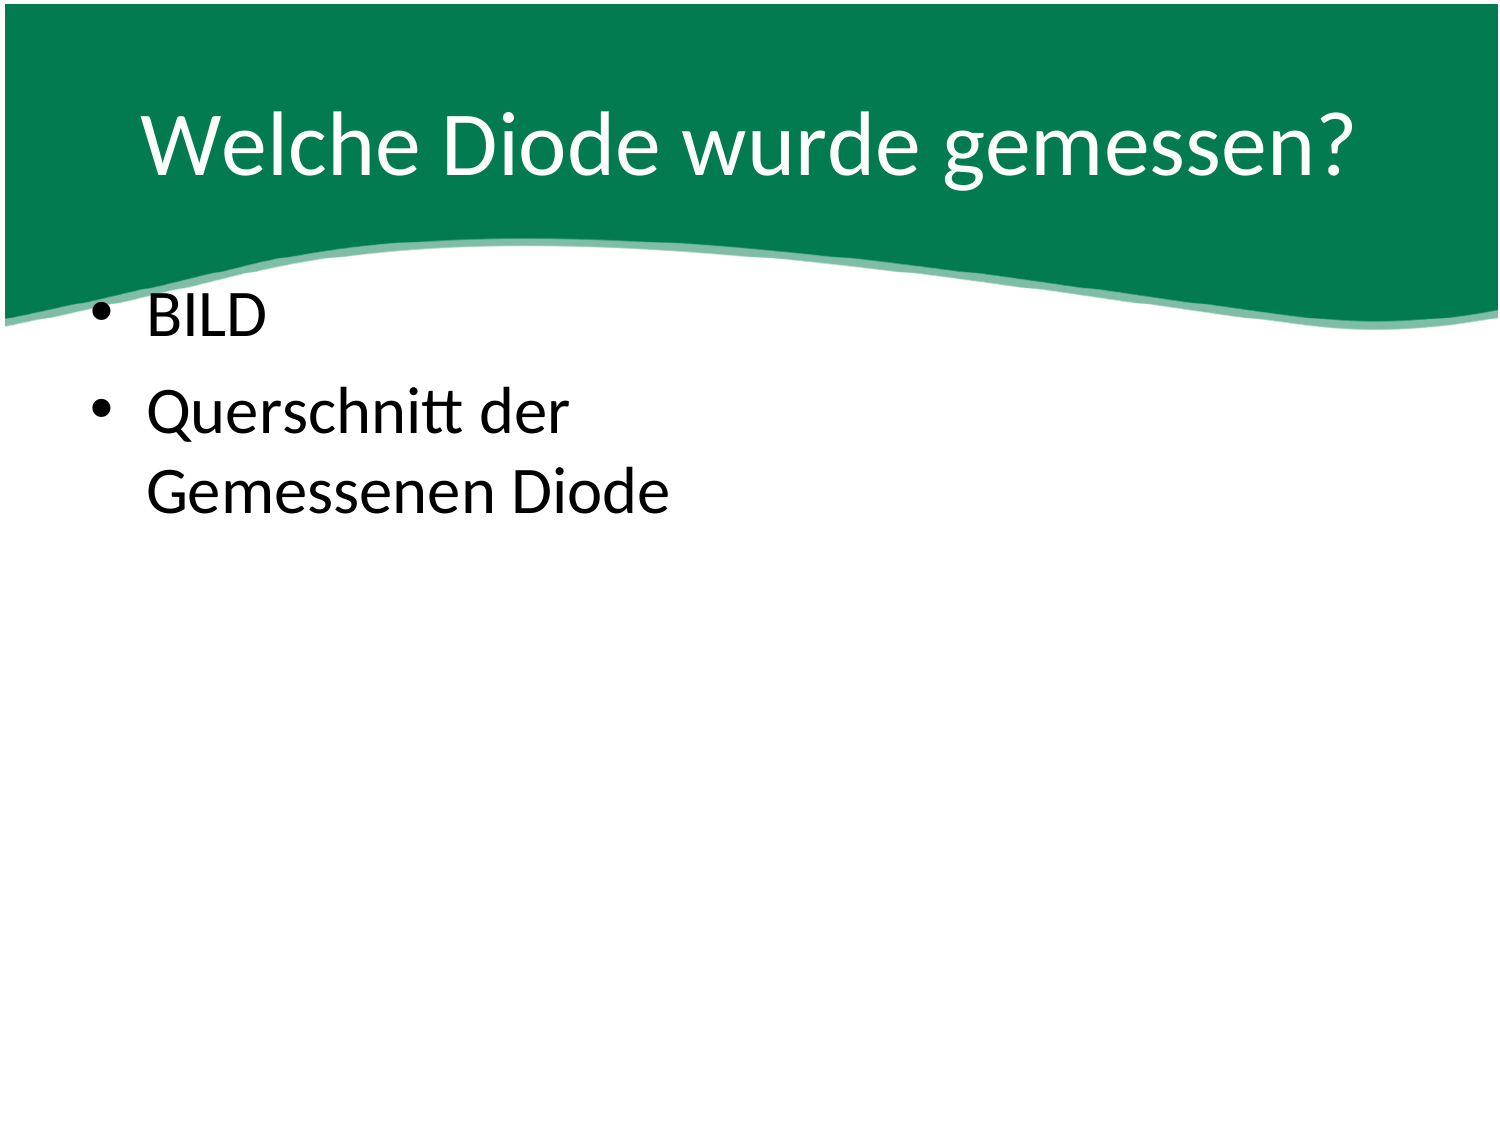

# Welche Diode wurde gemessen?
BILD
Querschnitt der Gemessenen Diode